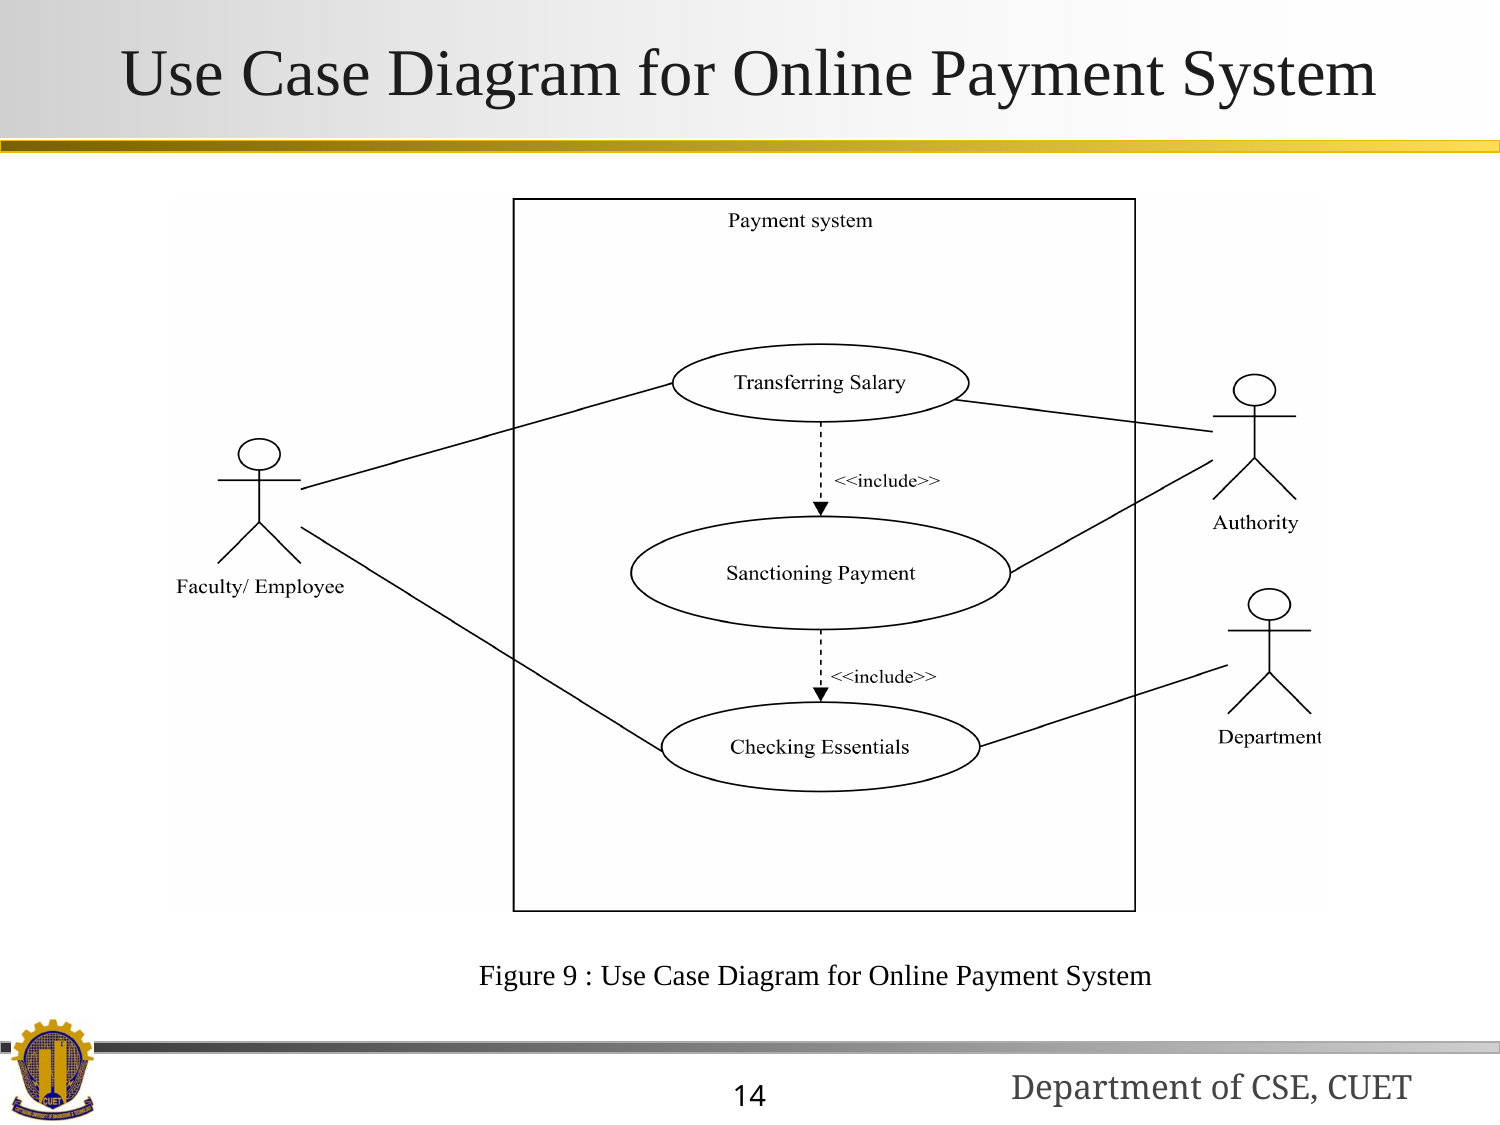

# Use Case Diagram for Online Payment System
 Figure 9 : Use Case Diagram for Online Payment System